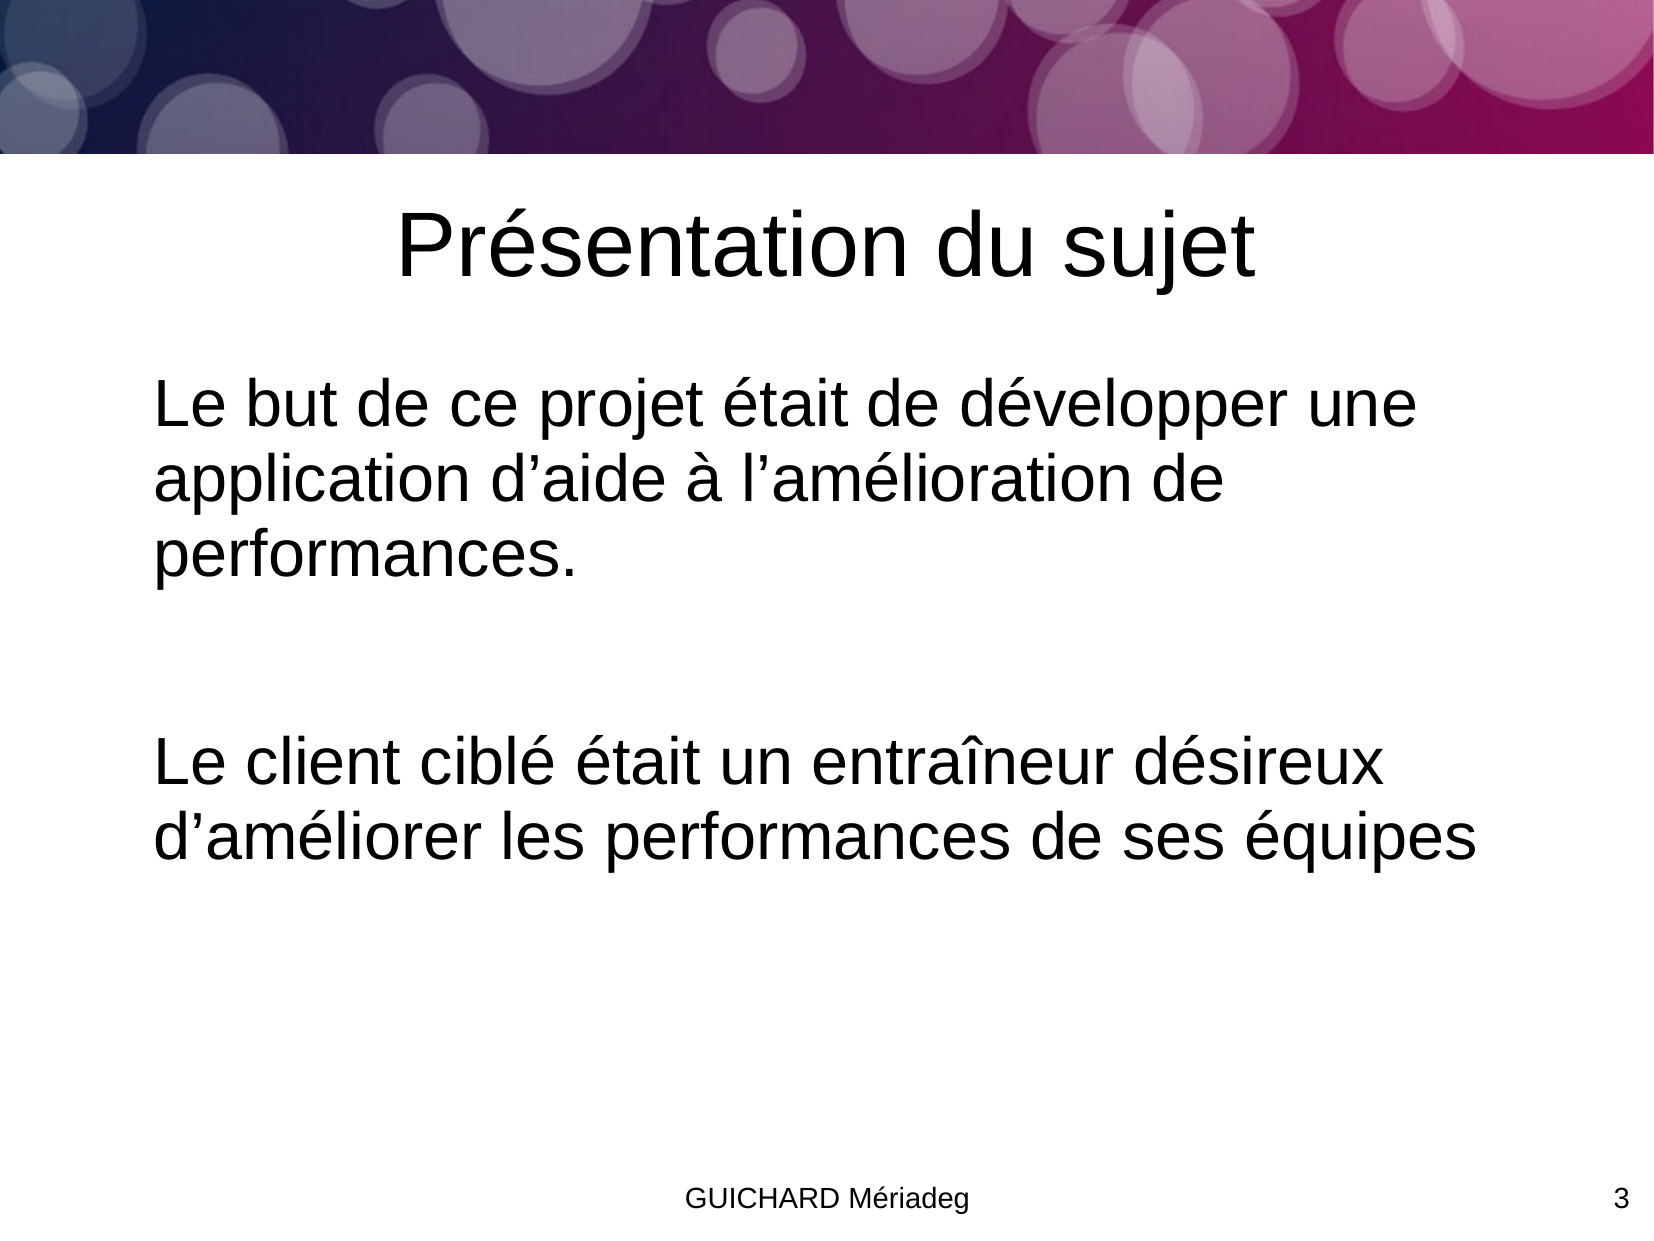

# Présentation du sujet
Le but de ce projet était de développer une application d’aide à l’amélioration de performances.
Le client ciblé était un entraîneur désireux d’améliorer les performances de ses équipes
GUICHARD Mériadeg
3